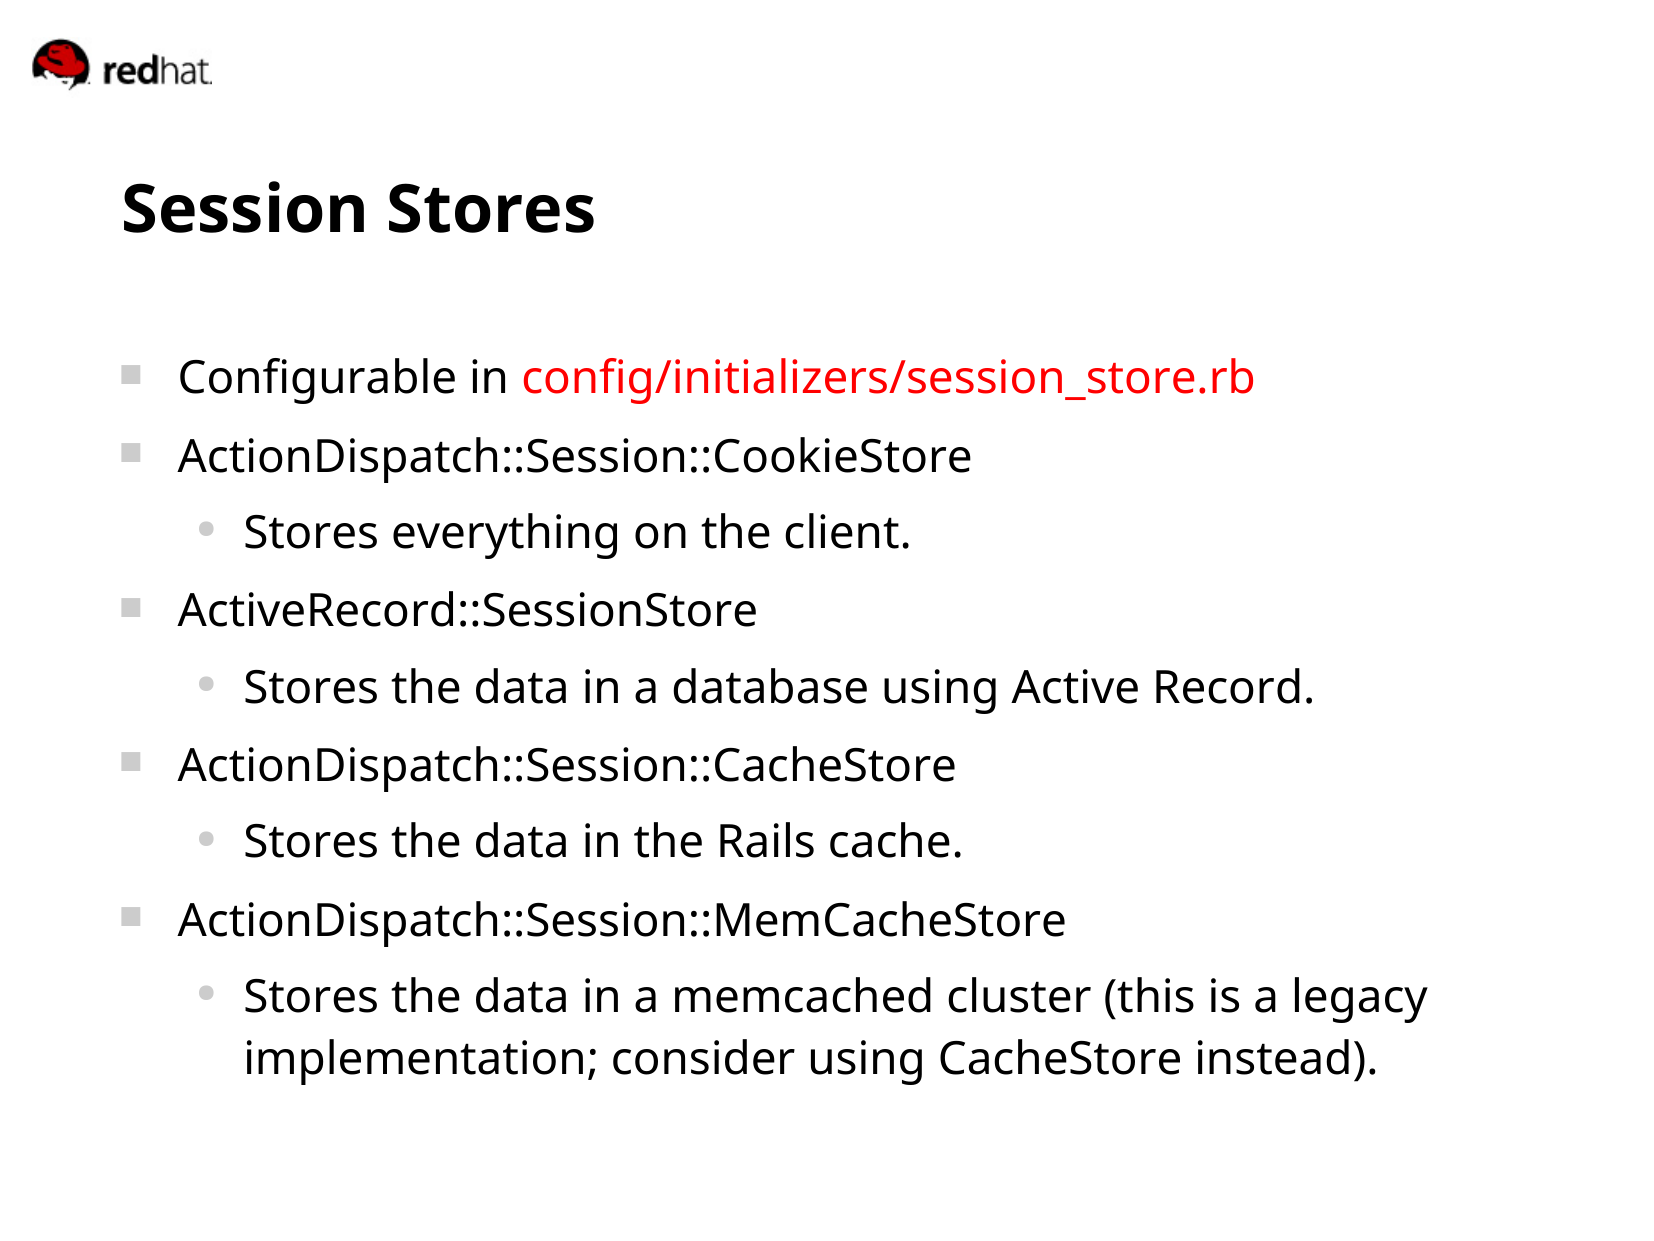

# Session Stores
Configurable in config/initializers/session_store.rb
ActionDispatch::Session::CookieStore
Stores everything on the client.
ActiveRecord::SessionStore
Stores the data in a database using Active Record.
ActionDispatch::Session::CacheStore
Stores the data in the Rails cache.
ActionDispatch::Session::MemCacheStore
Stores the data in a memcached cluster (this is a legacy implementation; consider using CacheStore instead).